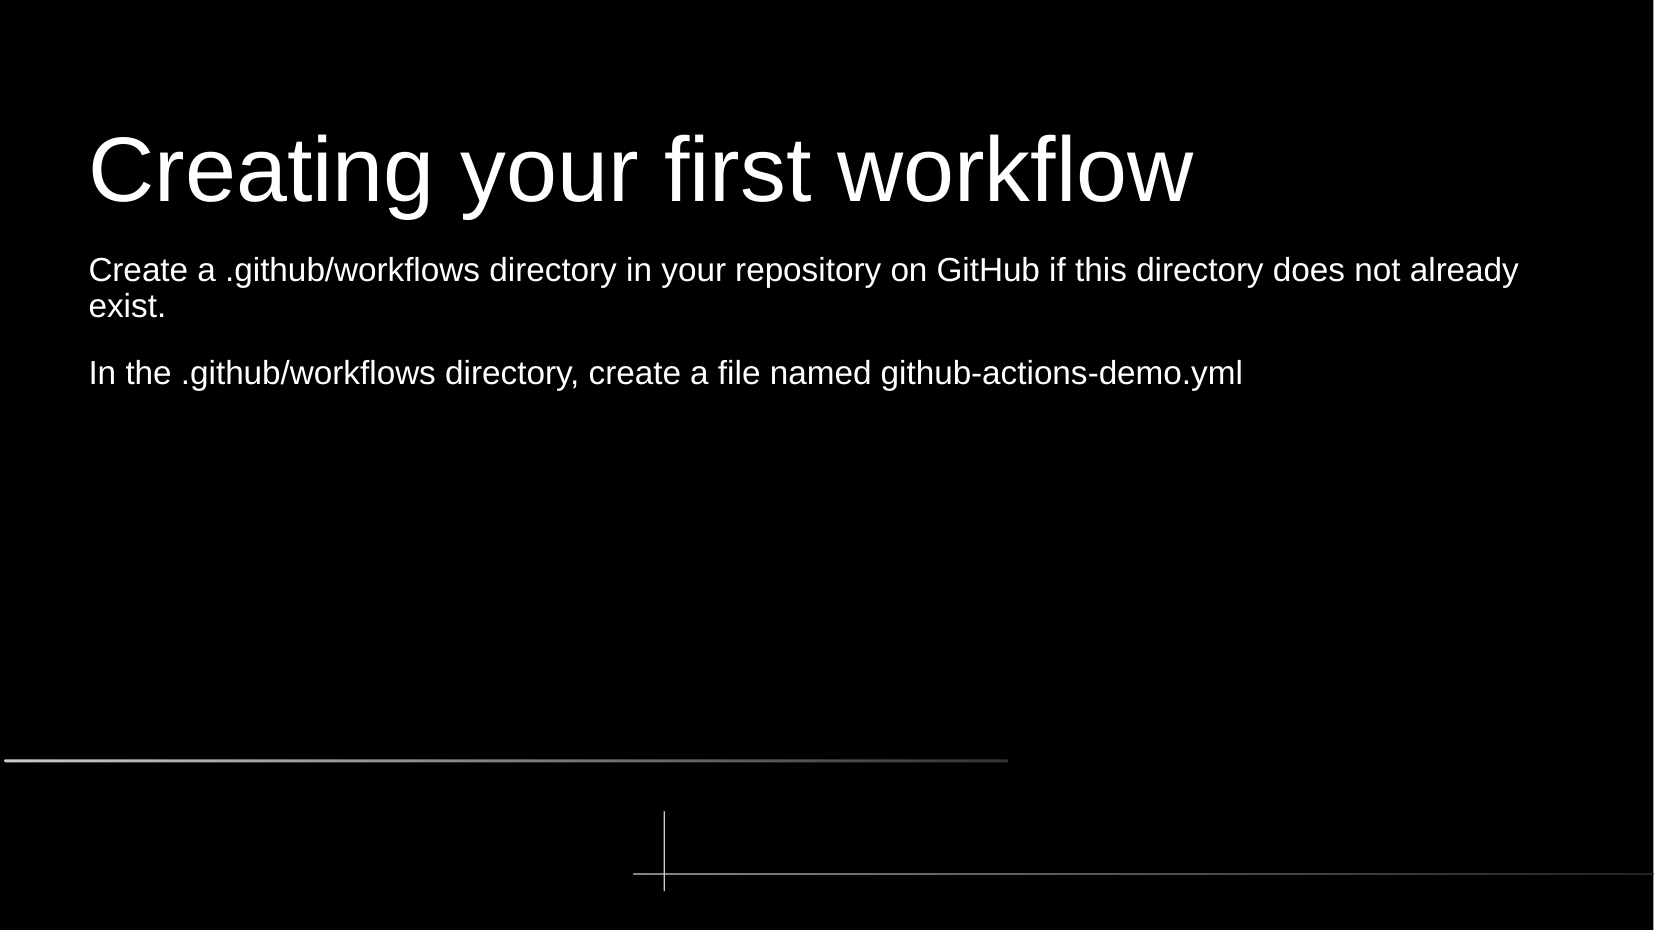

# Creating your first workflow
Create a .github/workflows directory in your repository on GitHub if this directory does not already exist.
In the .github/workflows directory, create a file named github-actions-demo.yml